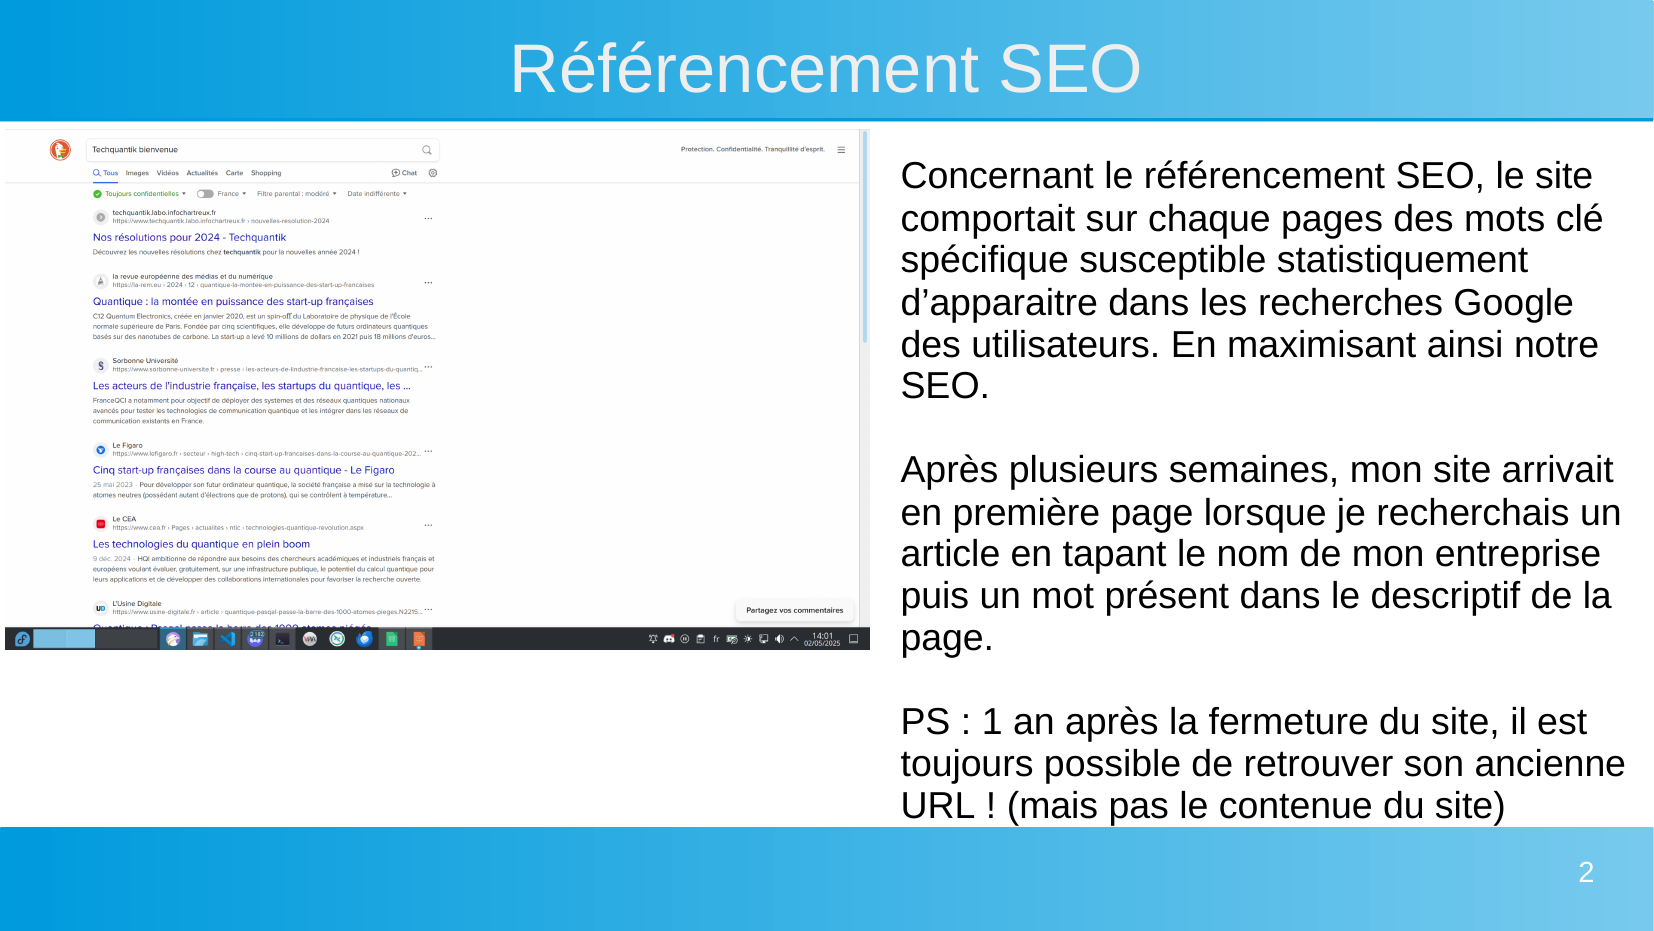

# Référencement SEO
Concernant le référencement SEO, le site comportait sur chaque pages des mots clé spécifique susceptible statistiquement d’apparaitre dans les recherches Google des utilisateurs. En maximisant ainsi notre SEO.
Après plusieurs semaines, mon site arrivait en première page lorsque je recherchais un article en tapant le nom de mon entreprise puis un mot présent dans le descriptif de la page.
PS : 1 an après la fermeture du site, il est toujours possible de retrouver son ancienne URL ! (mais pas le contenue du site)
2